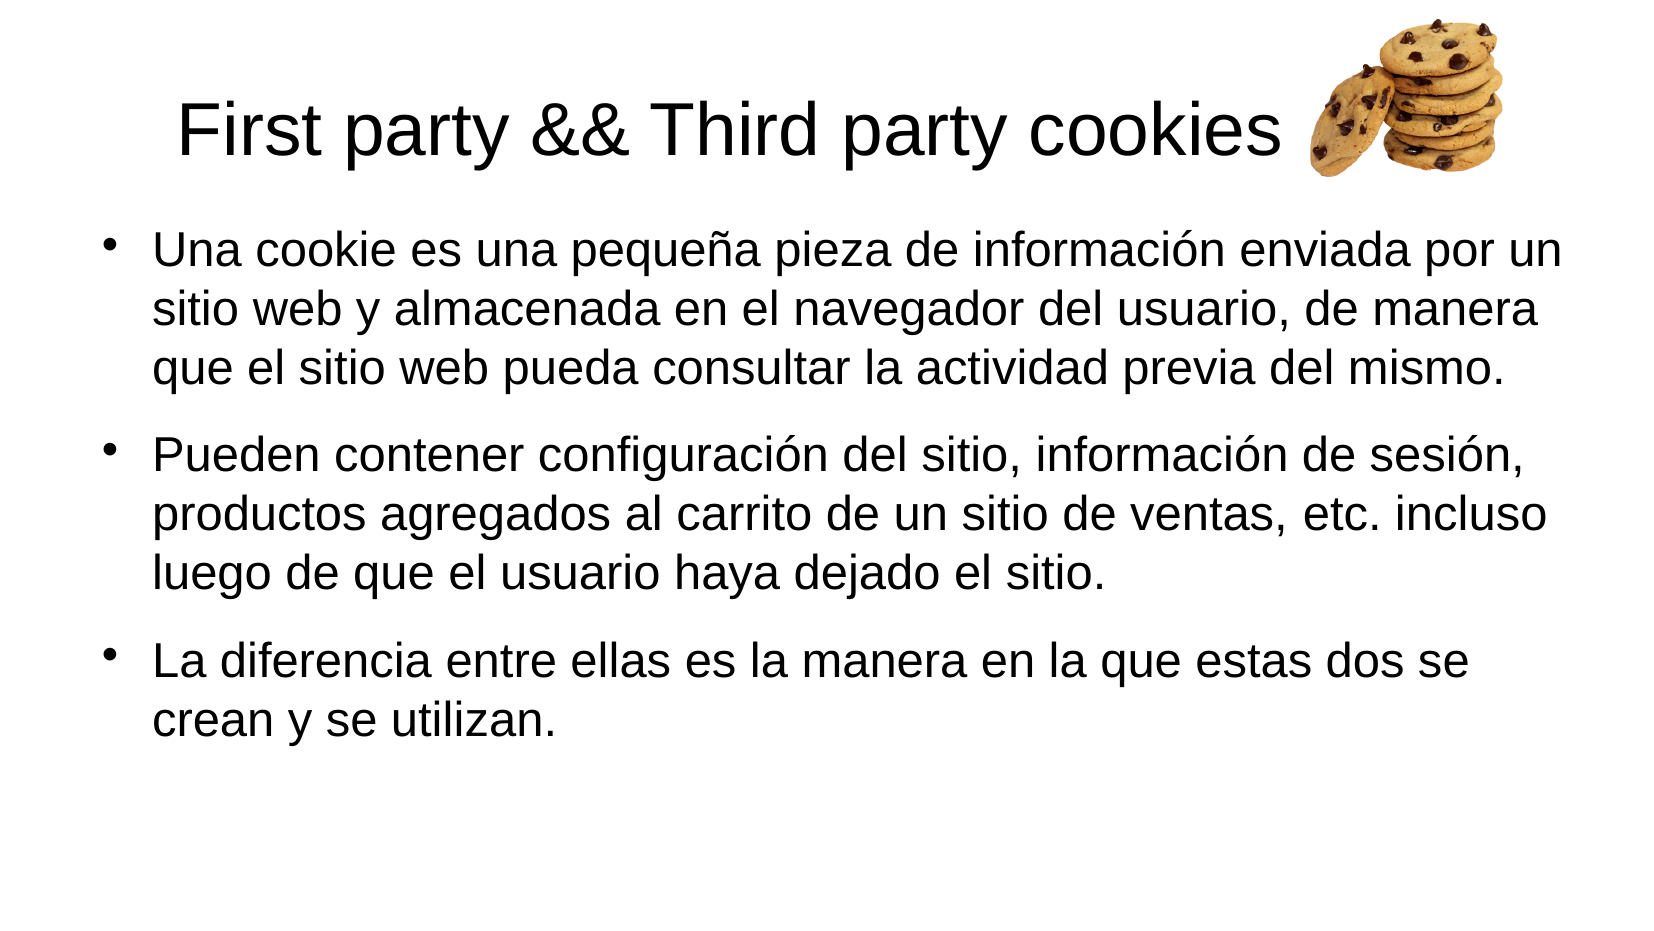

First party && Third party cookies
Una cookie es una pequeña pieza de información enviada por un sitio web y almacenada en el navegador del usuario, de manera que el sitio web pueda consultar la actividad previa del mismo.
Pueden contener configuración del sitio, información de sesión, productos agregados al carrito de un sitio de ventas, etc. incluso luego de que el usuario haya dejado el sitio.
La diferencia entre ellas es la manera en la que estas dos se crean y se utilizan.